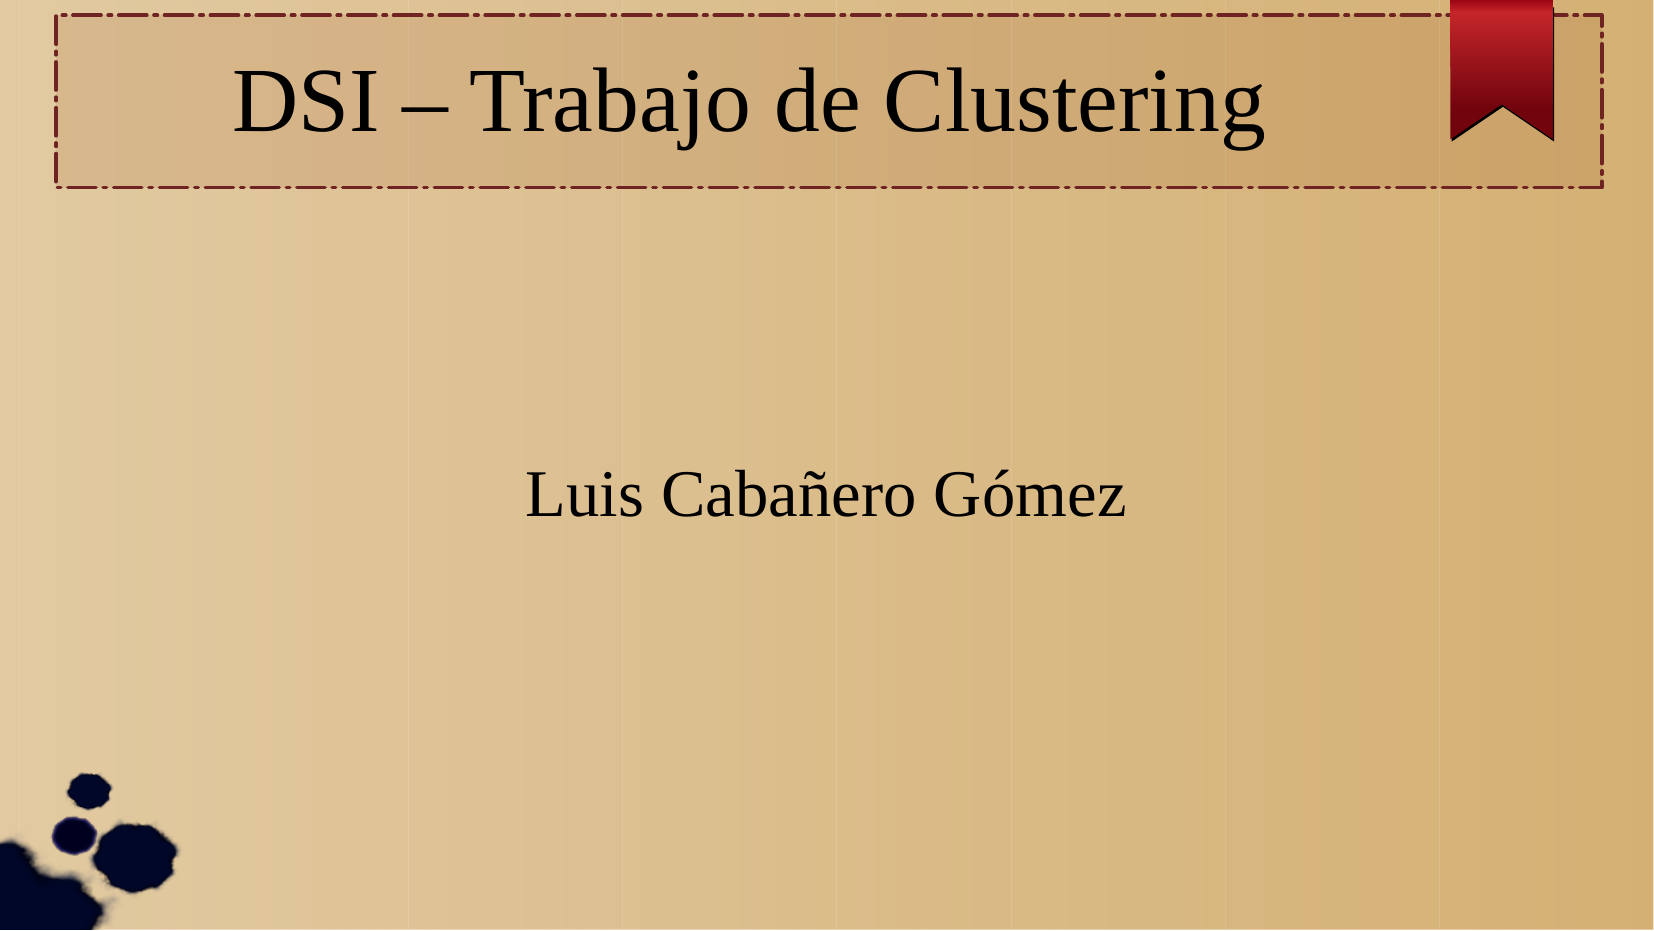

# DSI – Trabajo de Clustering
Luis Cabañero Gómez